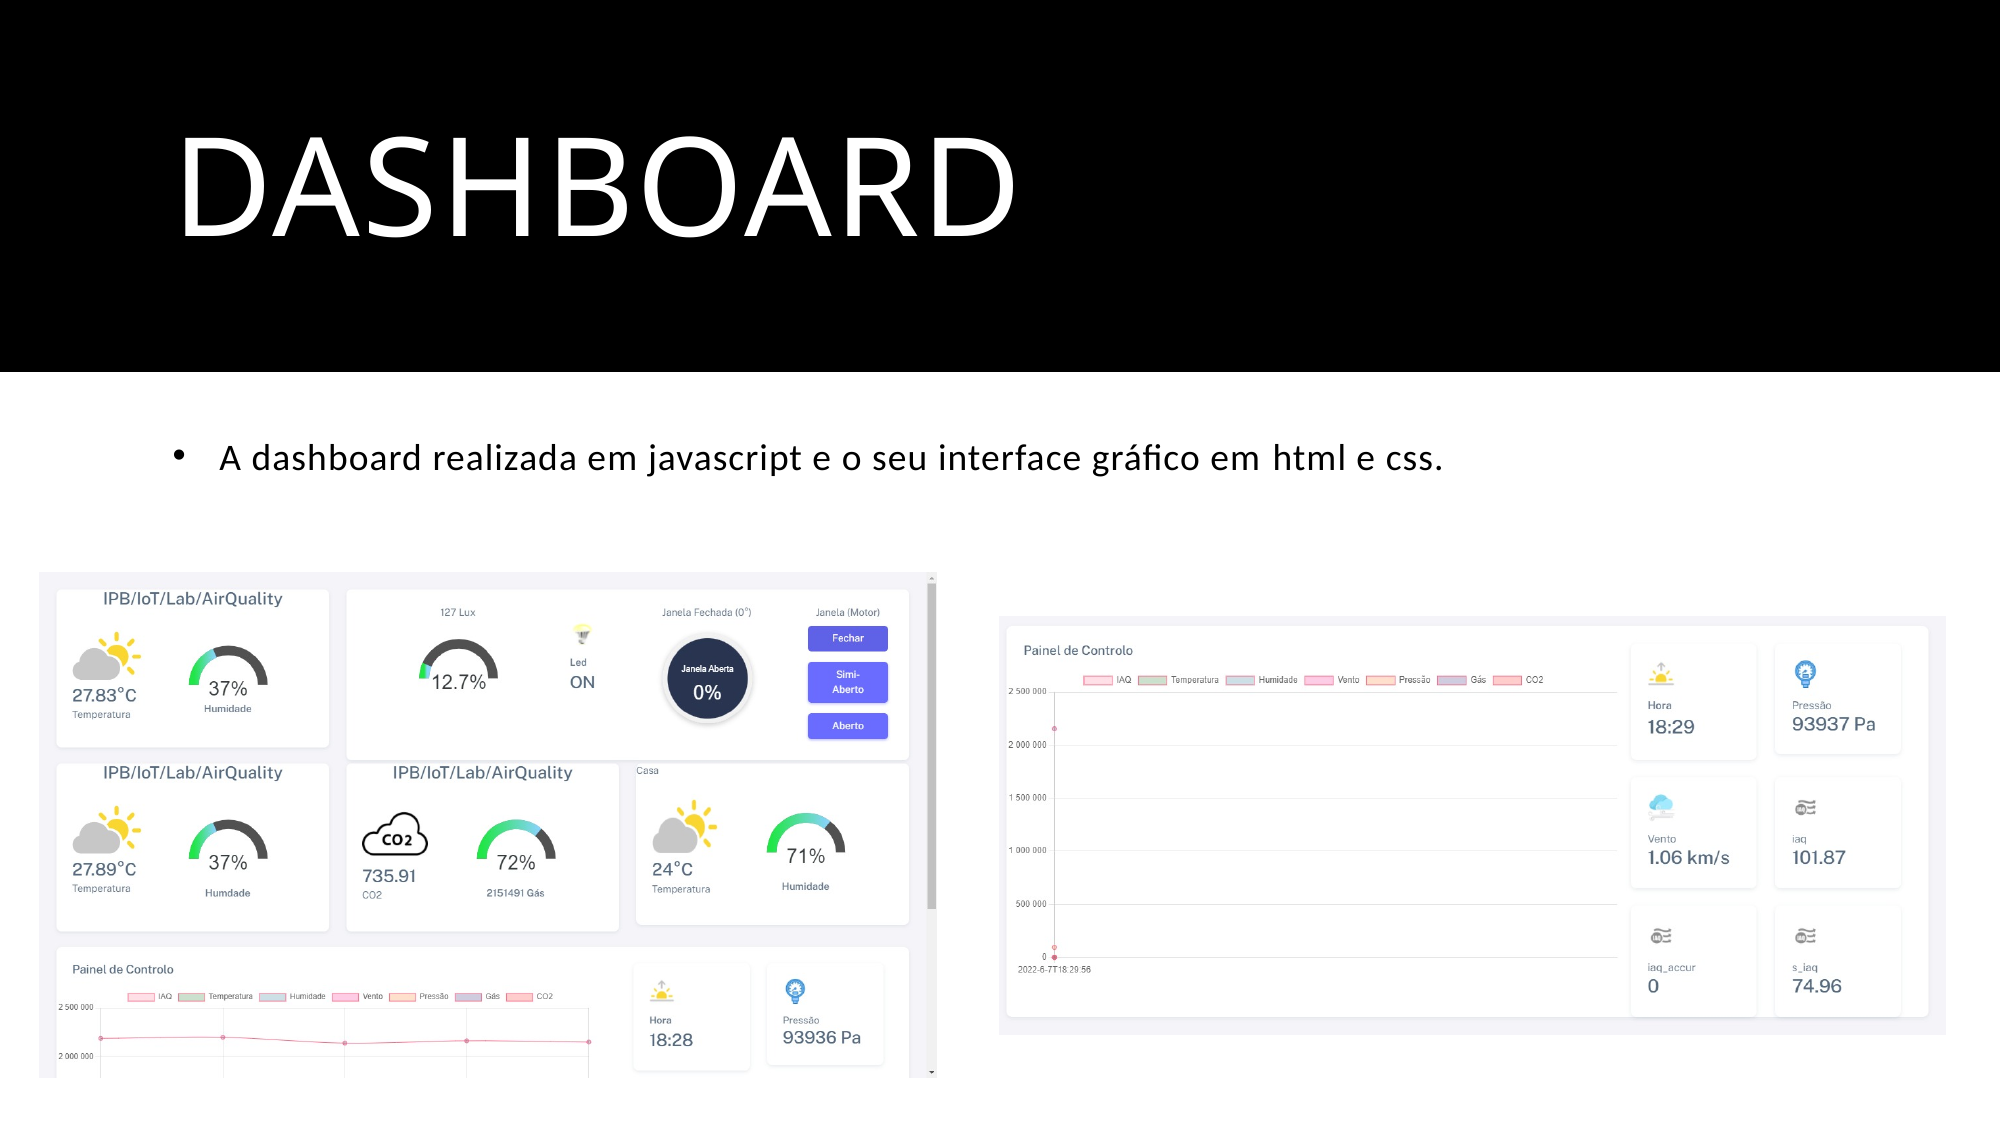

# Dashboard
A dashboard realizada em javascript e o seu interface gráfico em html e css.